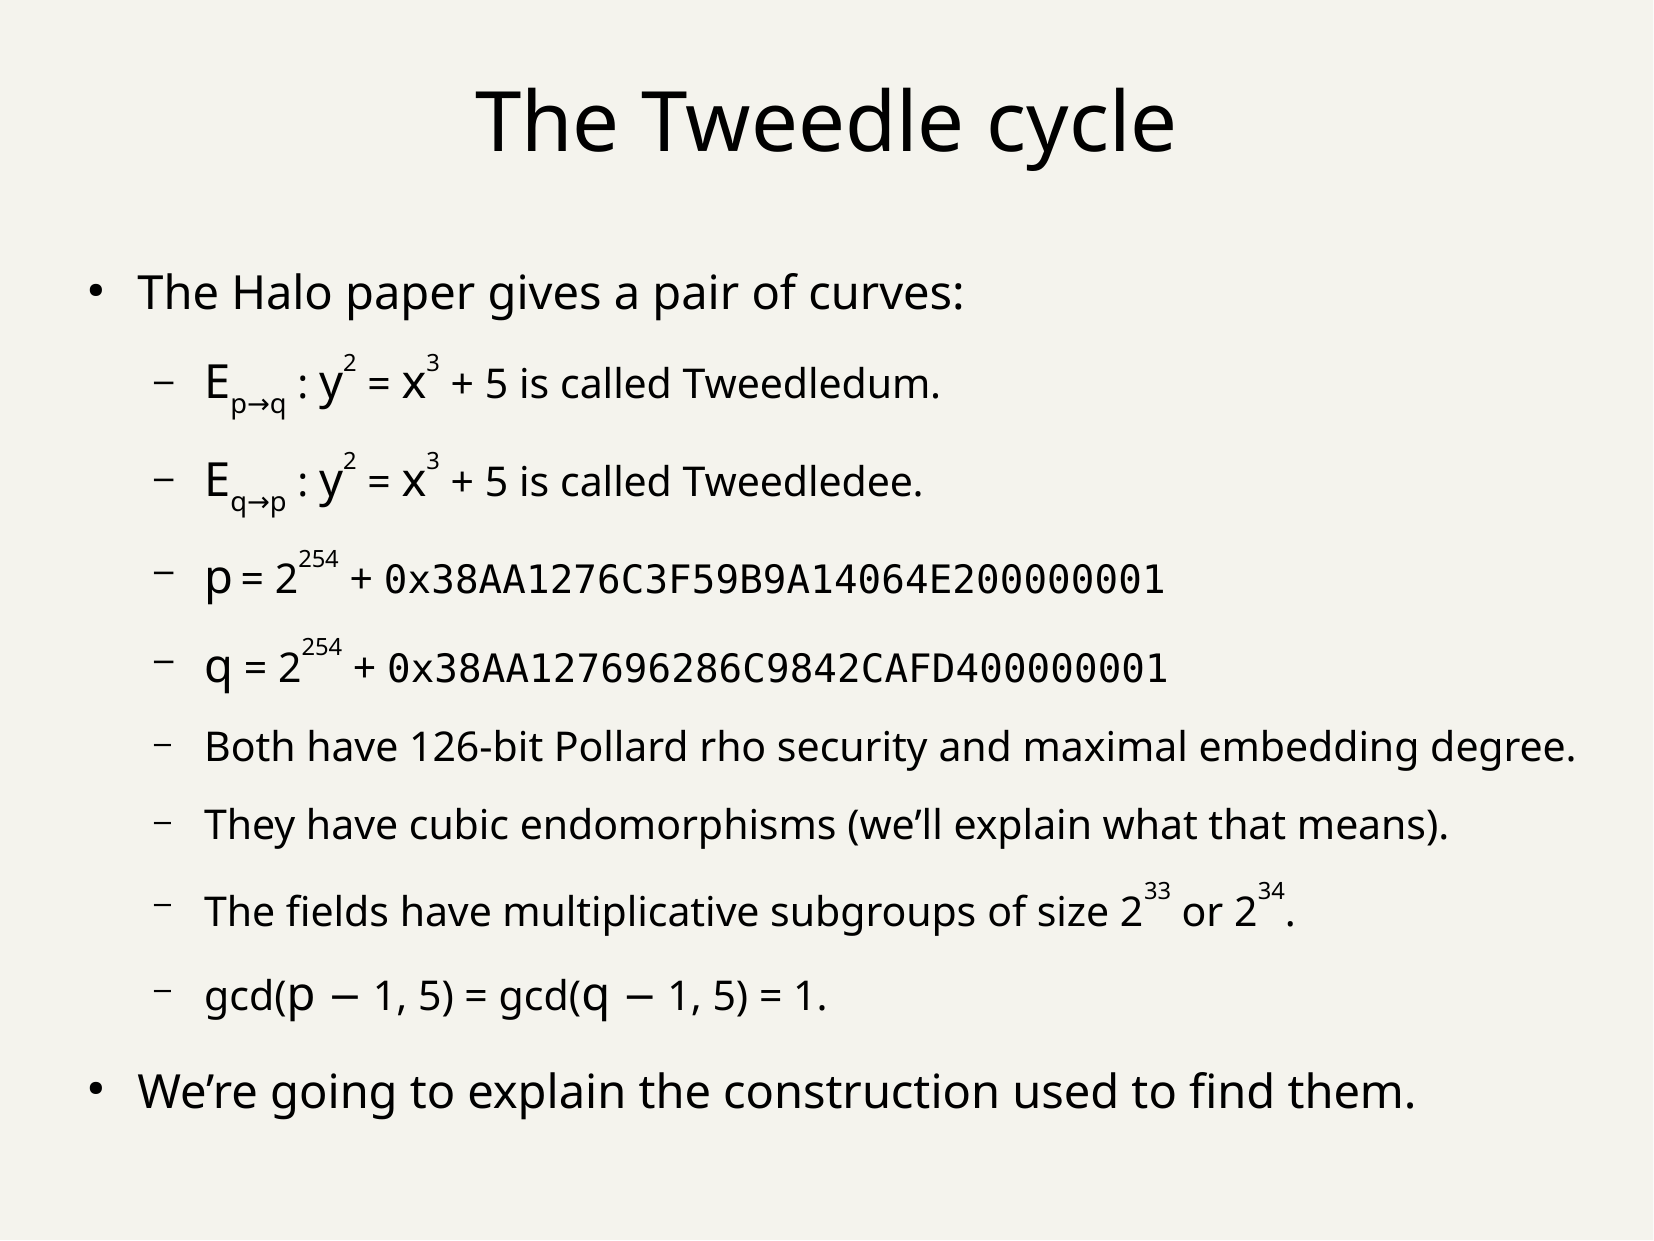

# The Tweedle cycle
The Halo paper gives a pair of curves:
Ep→q : y2 = x3 + 5 is called Tweedledum.
Eq→p : y2 = x3 + 5 is called Tweedledee.
p = 2254 + 0x38AA1276C3F59B9A14064E200000001
q = 2254 + 0x38AA127696286C9842CAFD400000001
Both have 126-bit Pollard rho security and maximal embedding degree.
They have cubic endomorphisms (we’ll explain what that means).
The fields have multiplicative subgroups of size 233 or 234.
gcd(p − 1, 5) = gcd(q − 1, 5) = 1.
We’re going to explain the construction used to find them.